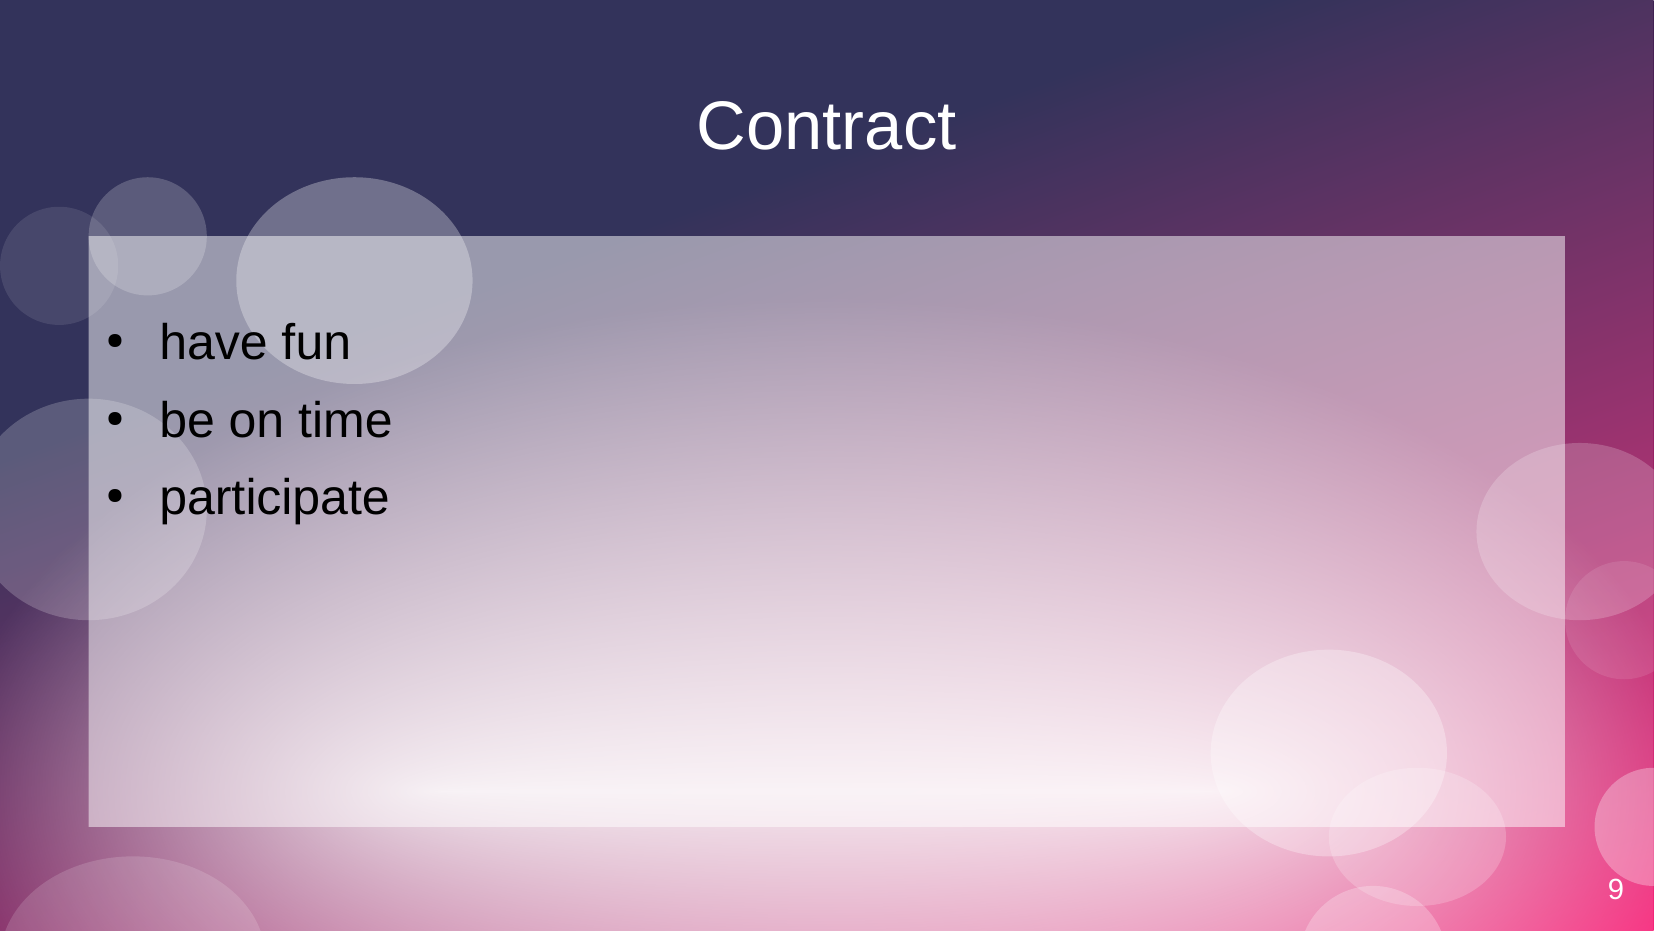

# Contract
have fun
be on time
participate